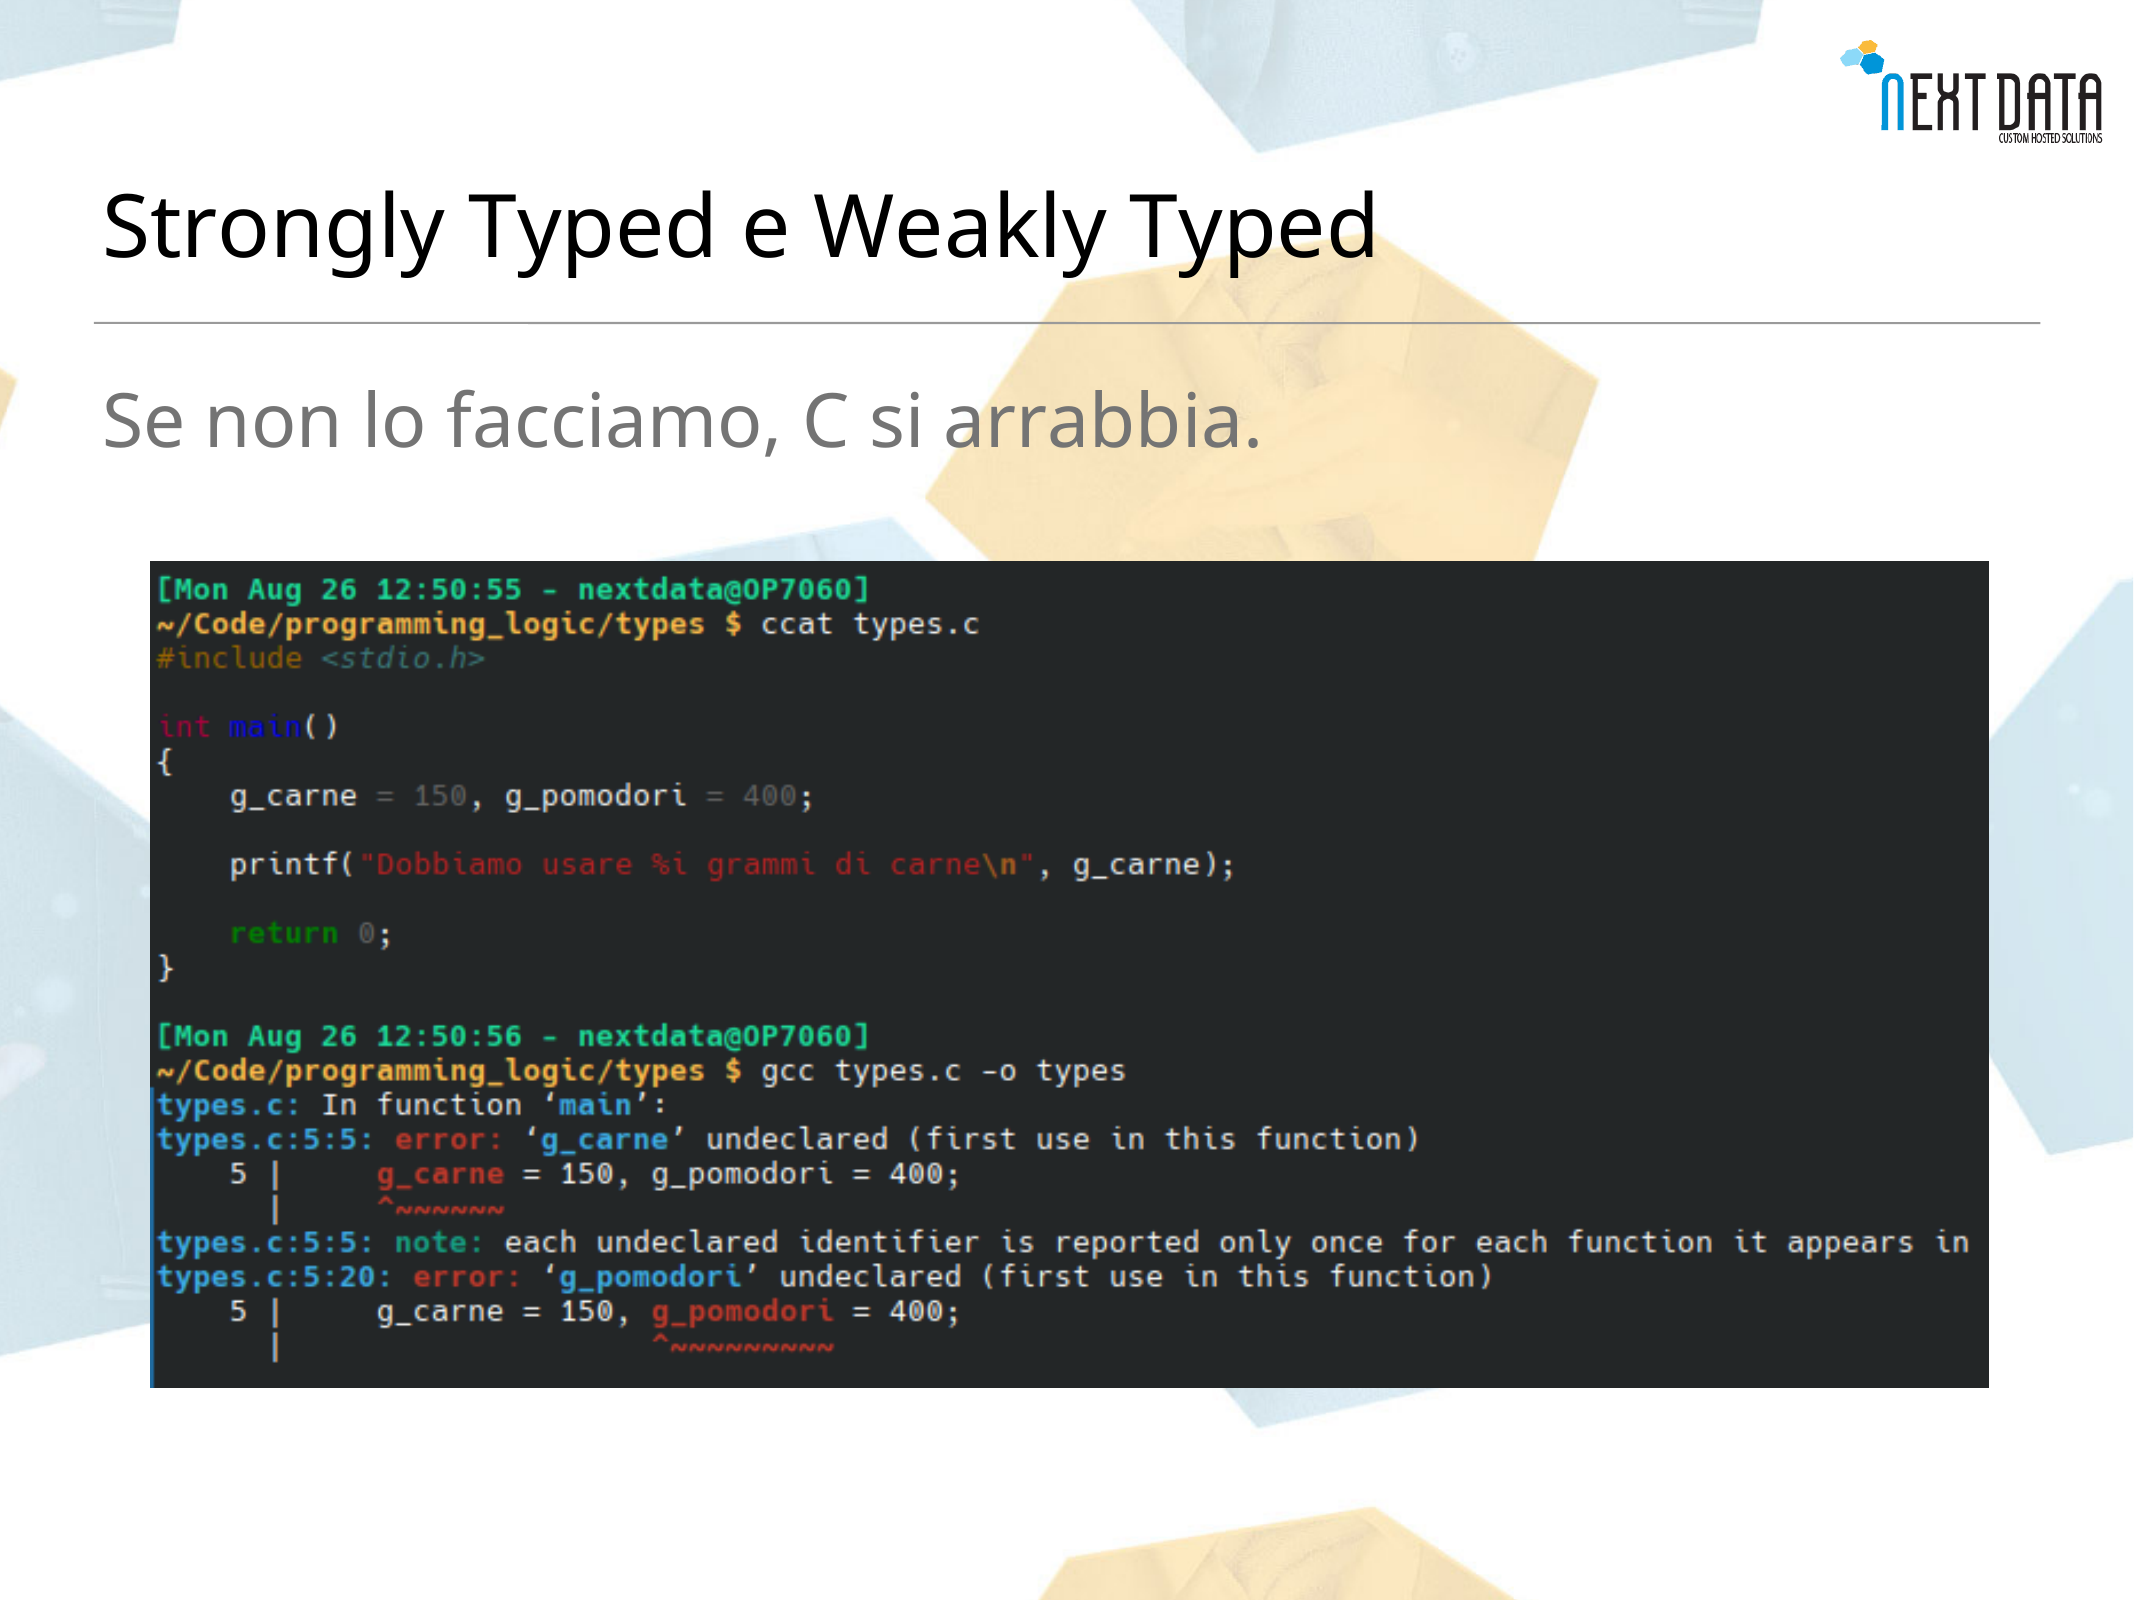

Strongly Typed e Weakly Typed
Se non lo facciamo, C si arrabbia.